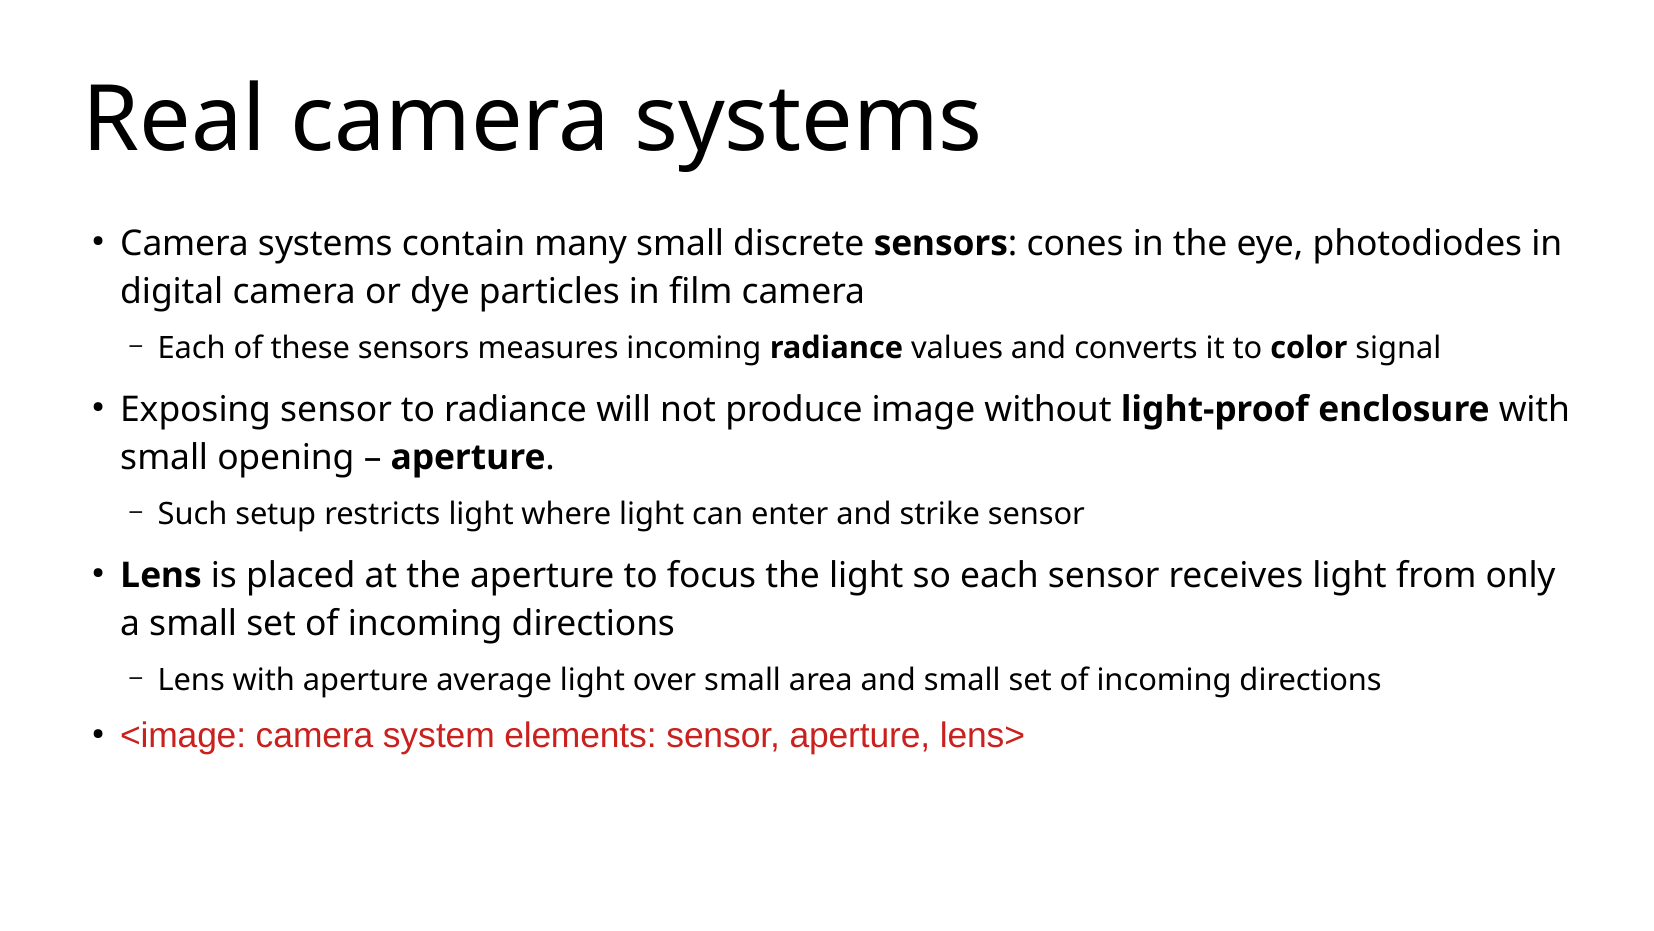

# Real camera systems
Camera systems contain many small discrete sensors: cones in the eye, photodiodes in digital camera or dye particles in film camera
Each of these sensors measures incoming radiance values and converts it to color signal
Exposing sensor to radiance will not produce image without light-proof enclosure with small opening – aperture.
Such setup restricts light where light can enter and strike sensor
Lens is placed at the aperture to focus the light so each sensor receives light from only a small set of incoming directions
Lens with aperture average light over small area and small set of incoming directions
<image: camera system elements: sensor, aperture, lens>